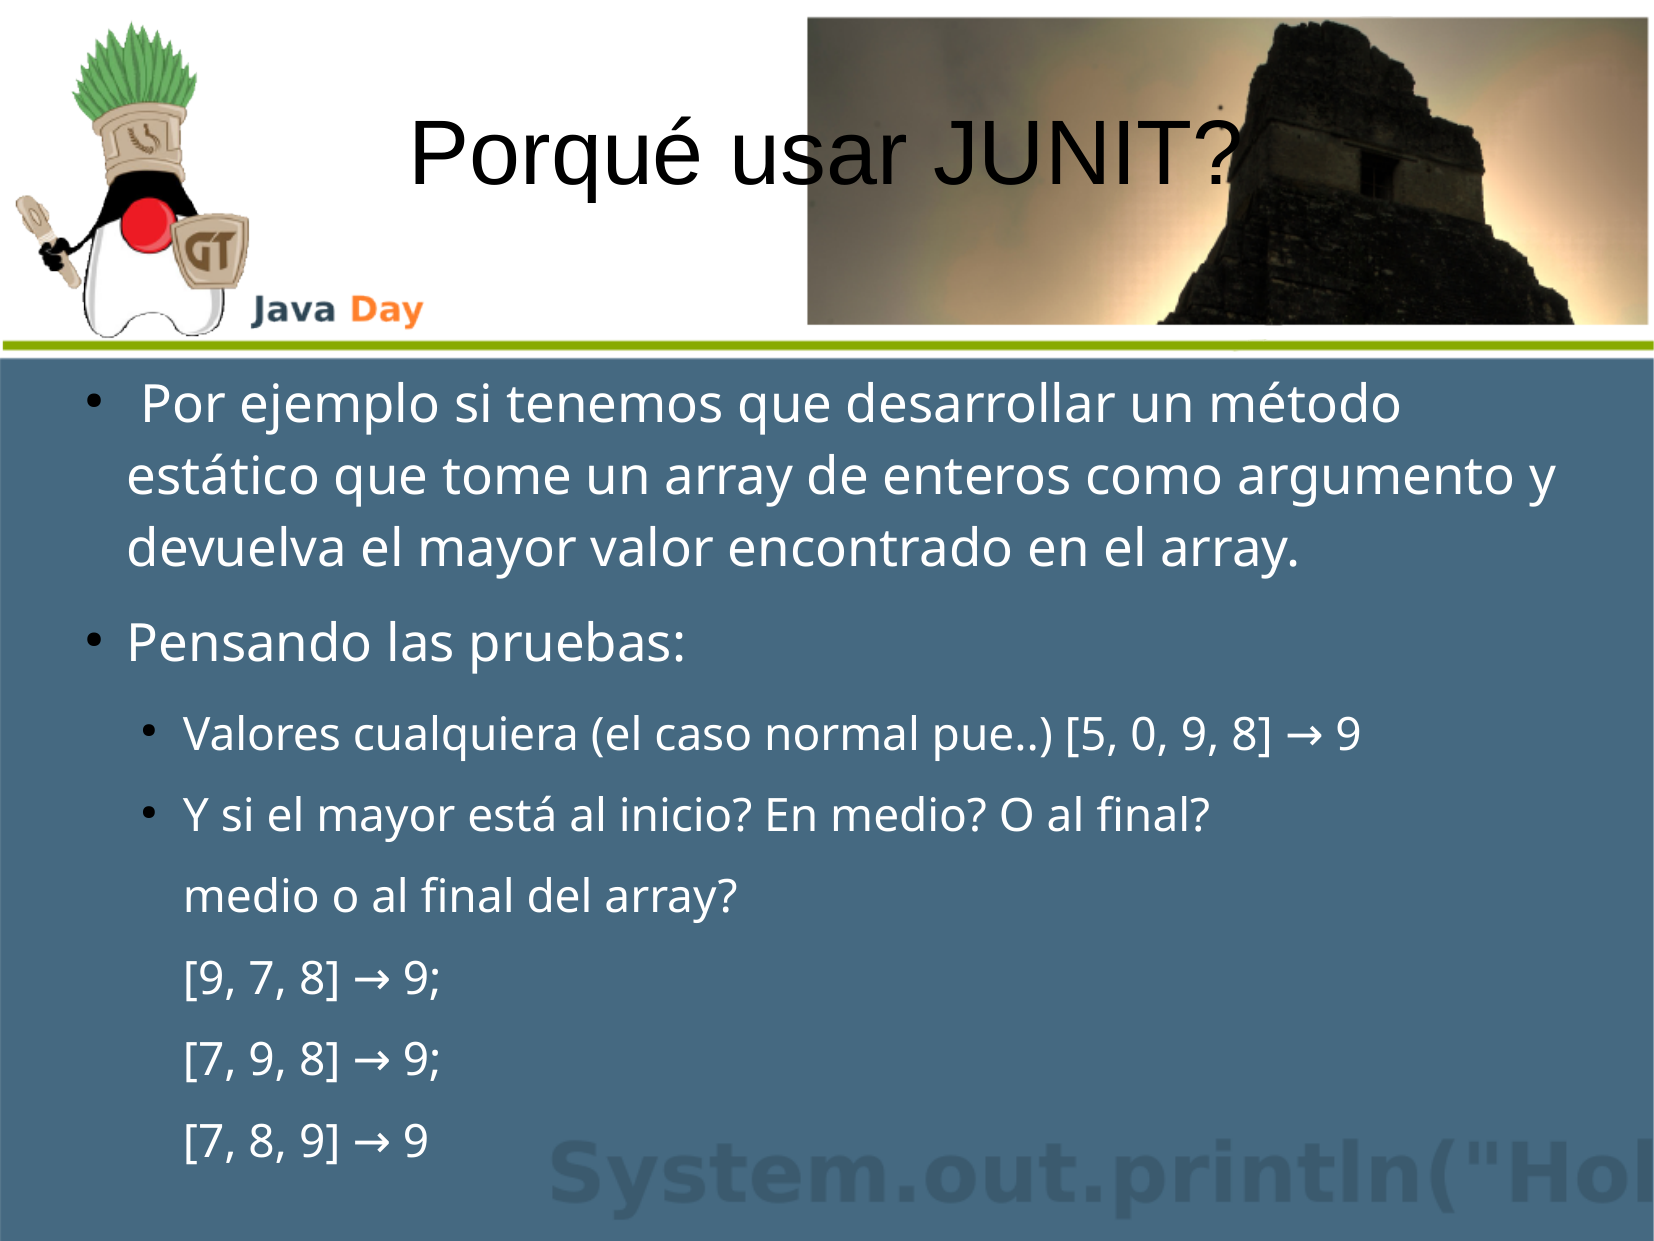

# Porqué usar JUNIT?
 Por ejemplo si tenemos que desarrollar un método estático que tome un array de enteros como argumento y devuelva el mayor valor encontrado en el array.
Pensando las pruebas:
Valores cualquiera (el caso normal pue..) [5, 0, 9, 8] → 9
Y si el mayor está al inicio? En medio? O al final?
medio o al final del array?
[9, 7, 8] → 9;
[7, 9, 8] → 9;
[7, 8, 9] → 9